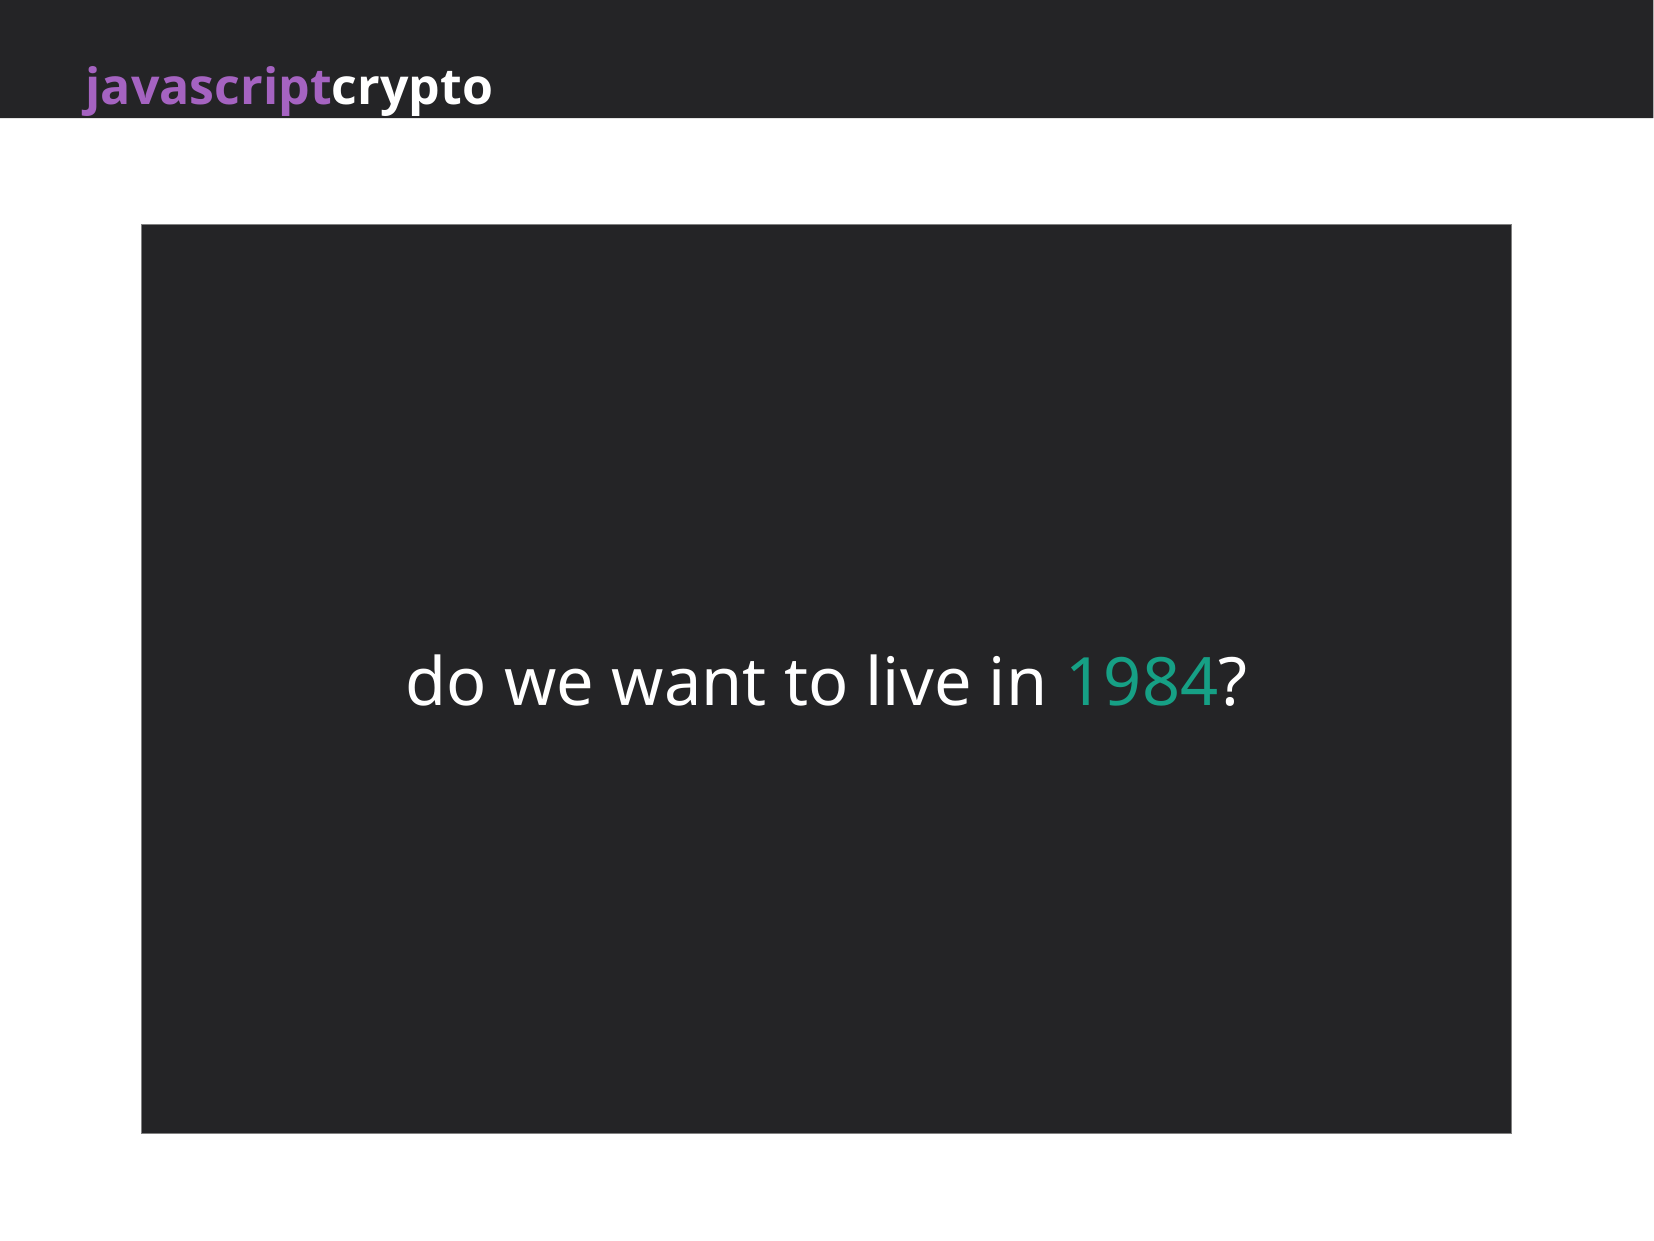

javascriptcrypto
do we want to live in 1984?
encrypt shit